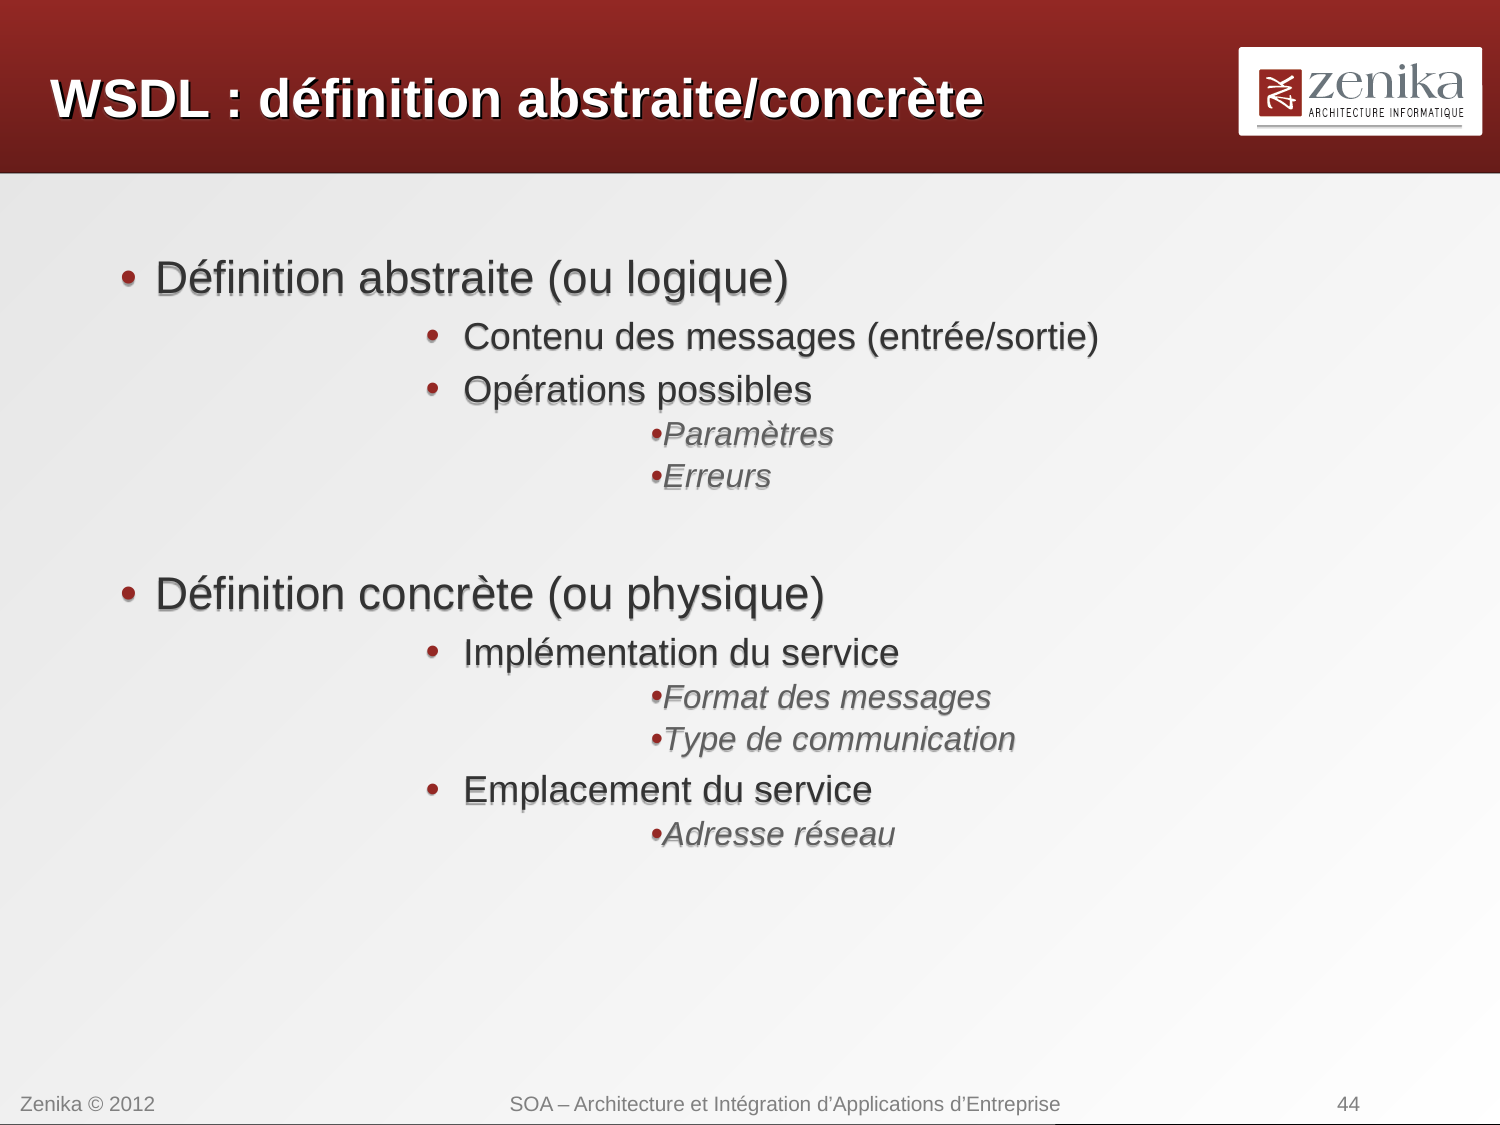

# WSDL : définition abstraite/concrète
Définition abstraite (ou logique)
Contenu des messages (entrée/sortie)
Opérations possibles
Paramètres
Erreurs
Définition concrète (ou physique)
Implémentation du service
Format des messages
Type de communication
Emplacement du service
Adresse réseau